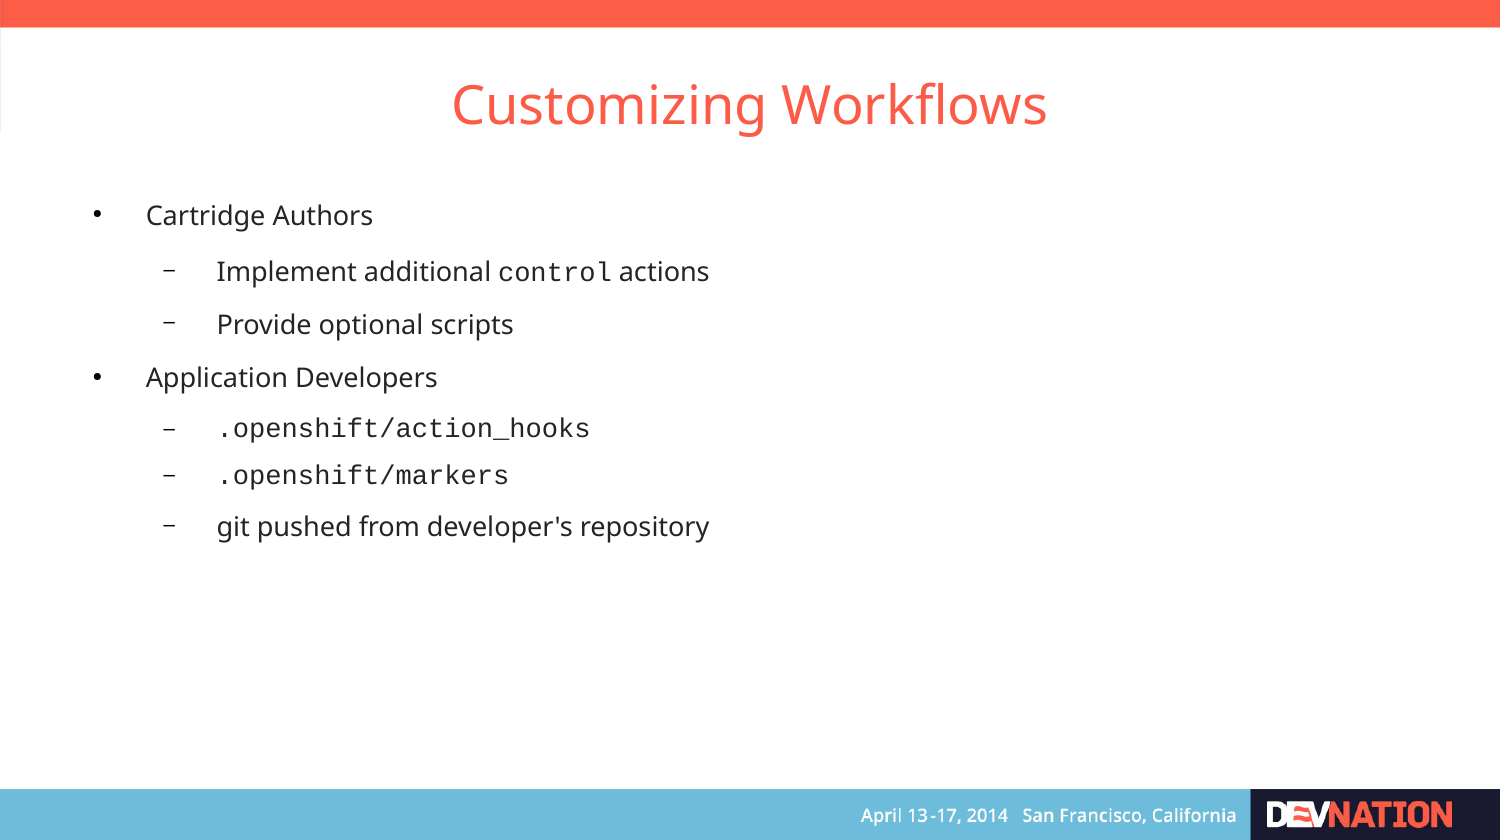

# Customizing Workflows
Cartridge Authors
Implement additional control actions
Provide optional scripts
Application Developers
.openshift/action_hooks
.openshift/markers
git pushed from developer's repository